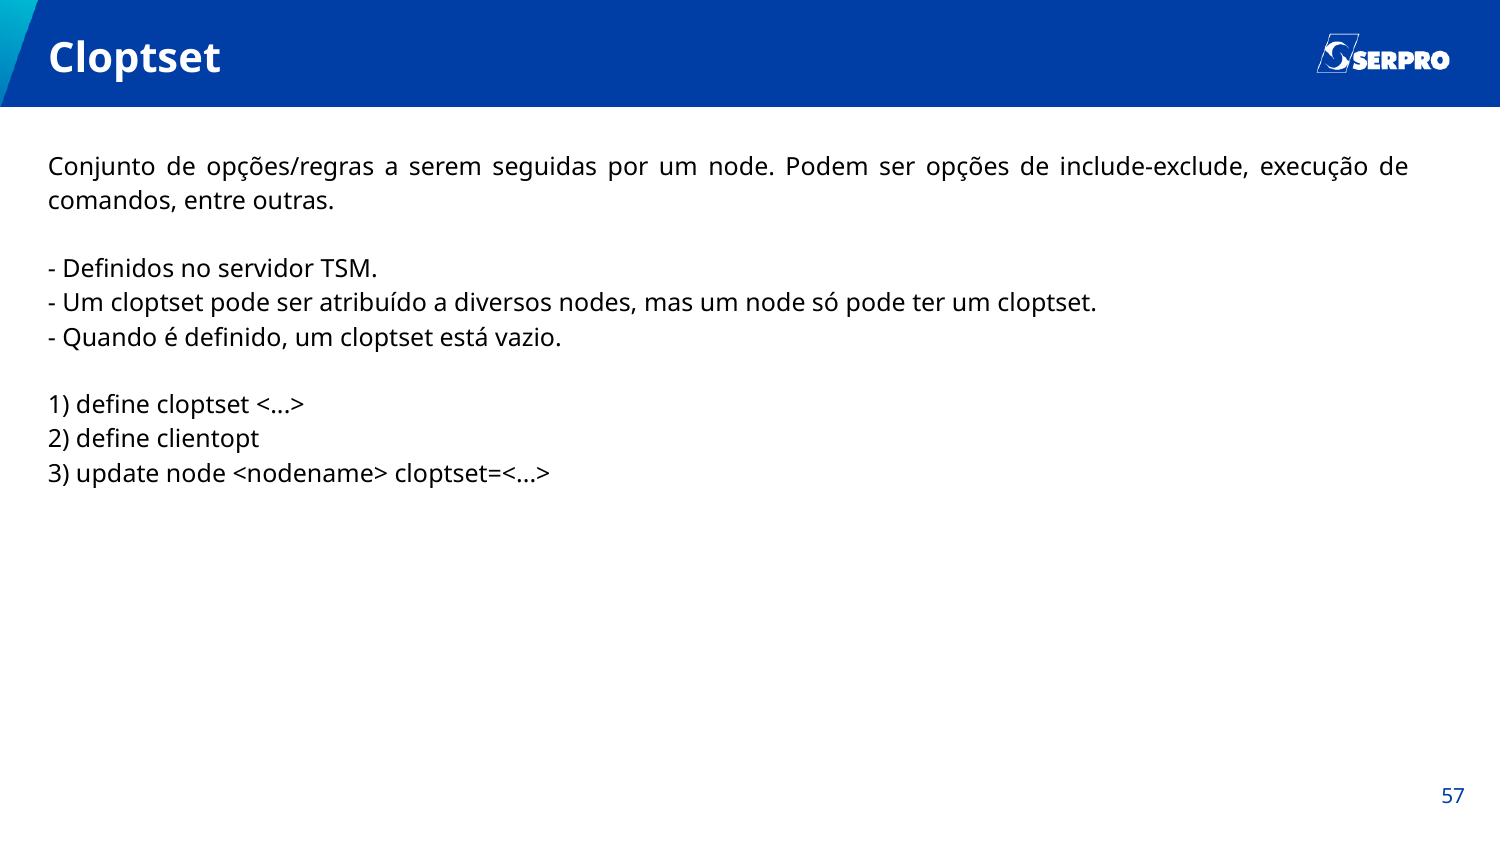

# Cloptset
Conjunto de opções/regras a serem seguidas por um node. Podem ser opções de include-exclude, execução de comandos, entre outras.
- Definidos no servidor TSM.
- Um cloptset pode ser atribuído a diversos nodes, mas um node só pode ter um cloptset.
- Quando é definido, um cloptset está vazio.
1) define cloptset <...>
2) define clientopt
3) update node <nodename> cloptset=<...>